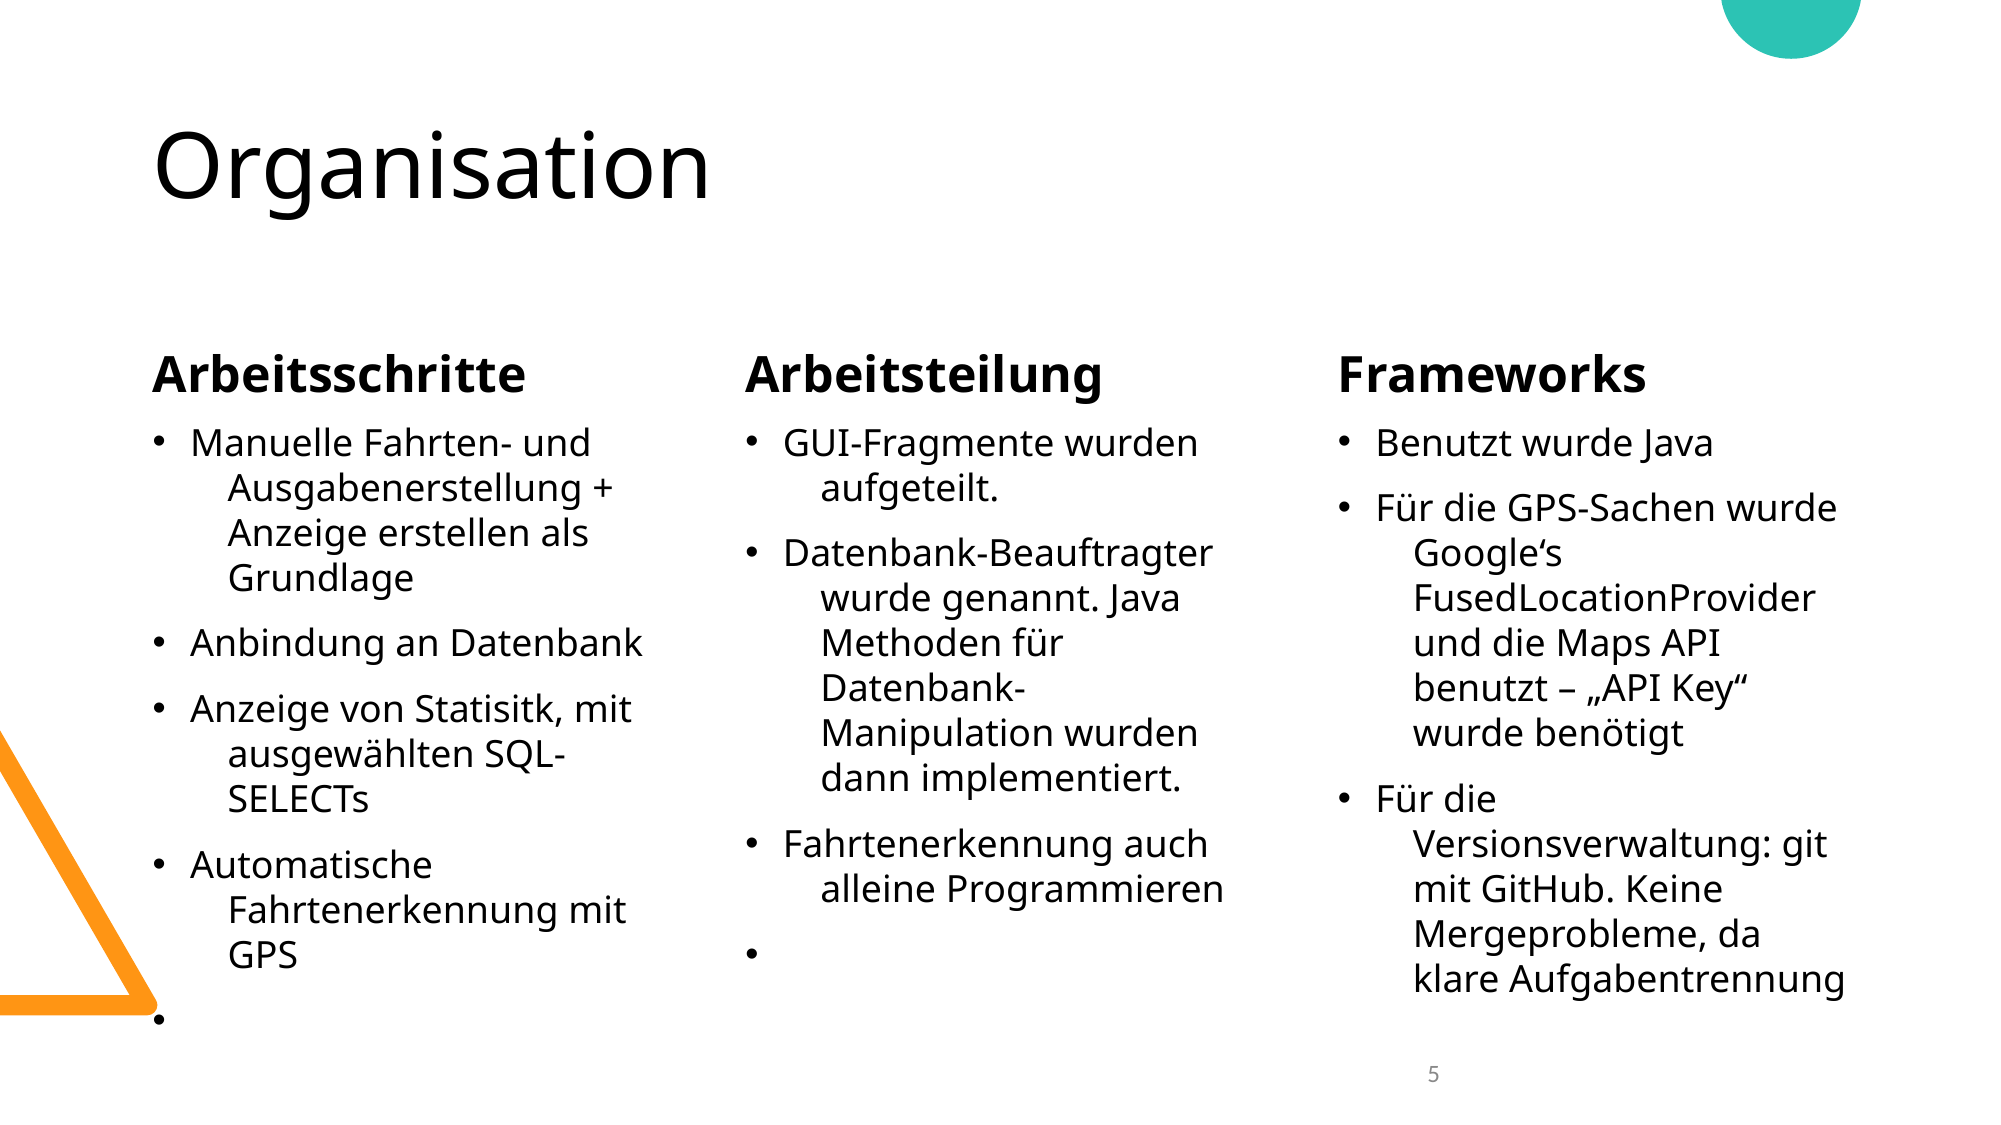

# Organisation
Arbeitsschritte
Arbeitsteilung
Frameworks
Manuelle Fahrten- und Ausgabenerstellung + Anzeige erstellen als Grundlage
Anbindung an Datenbank
Anzeige von Statisitk, mit ausgewählten SQL-SELECTs
Automatische Fahrtenerkennung mit GPS
GUI-Fragmente wurden aufgeteilt.
Datenbank-Beauftragter wurde genannt. Java Methoden für Datenbank-Manipulation wurden dann implementiert.
Fahrtenerkennung auch alleine Programmieren
Benutzt wurde Java
Für die GPS-Sachen wurde Google‘s FusedLocationProvider und die Maps API benutzt – „API Key“ wurde benötigt
Für die Versionsverwaltung: git mit GitHub. Keine Mergeprobleme, da klare Aufgabentrennung